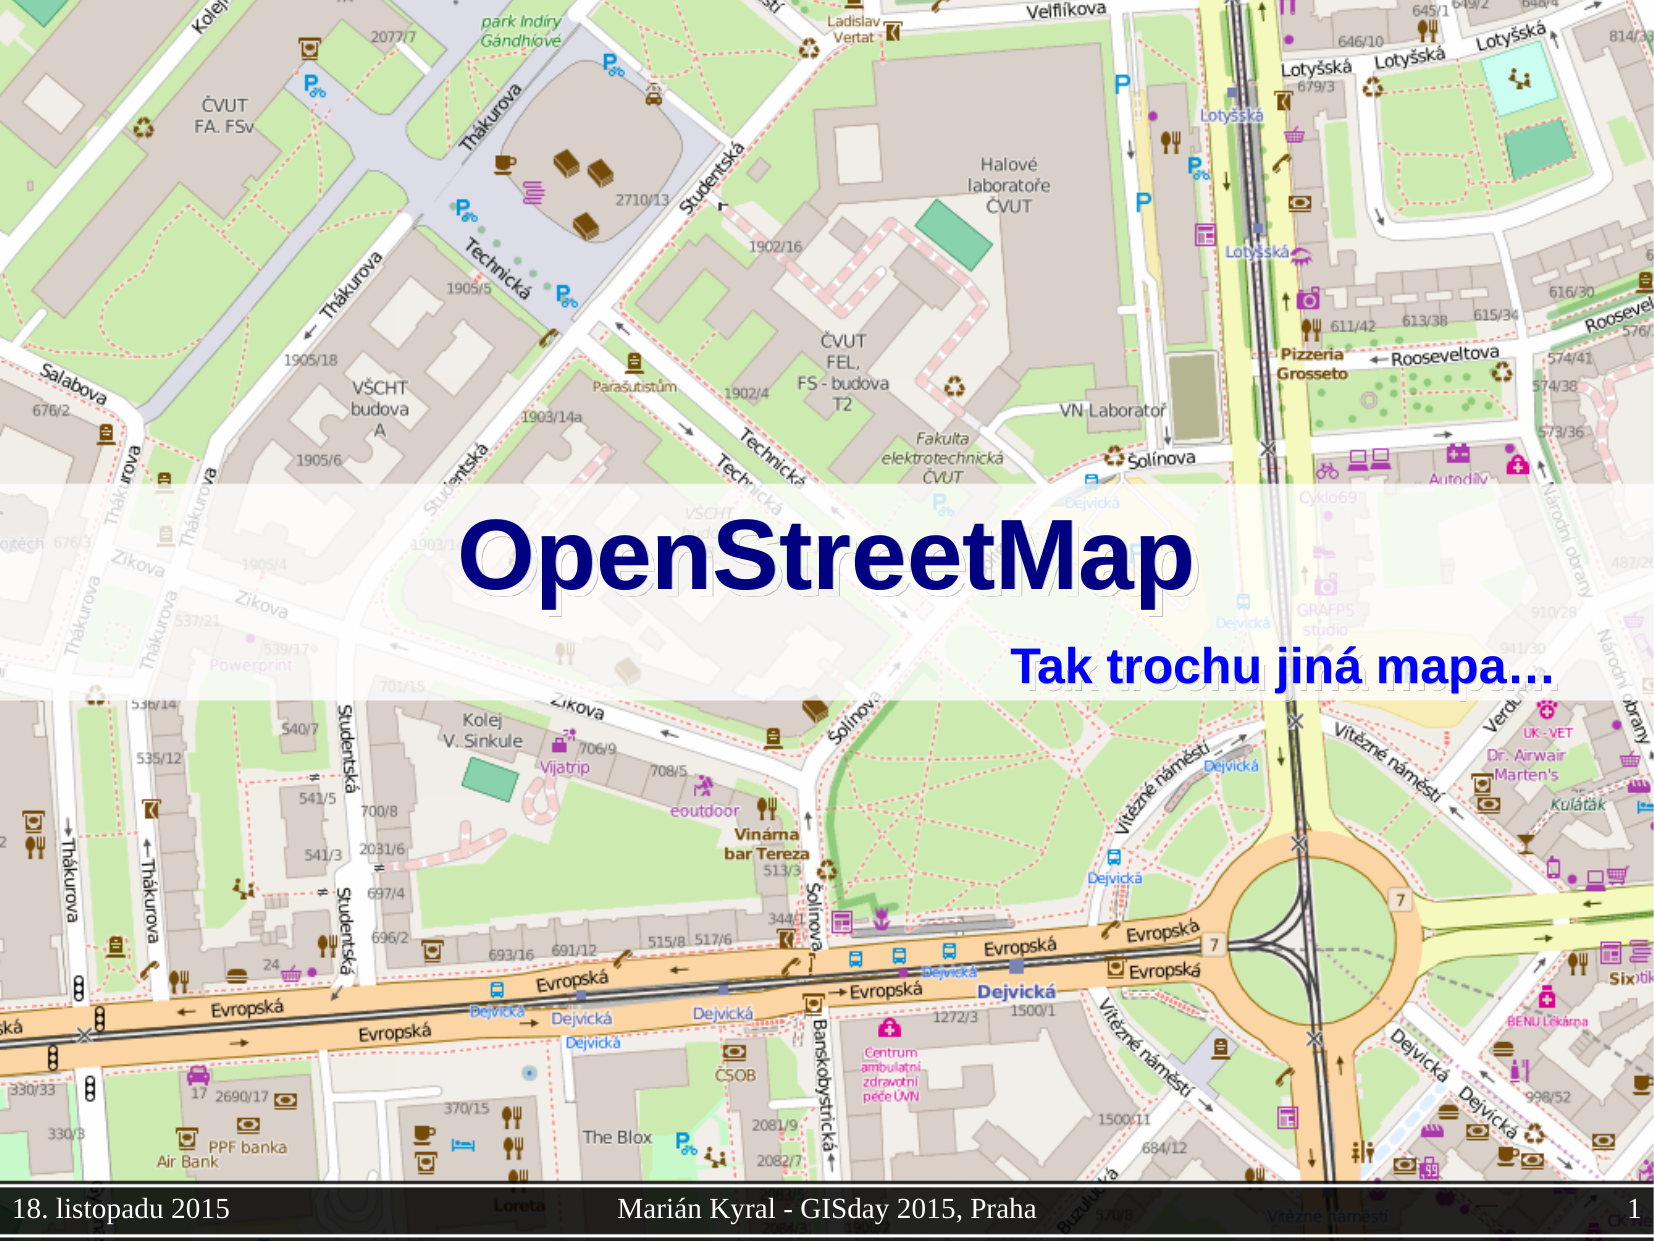

# OpenStreetMap
Tak trochu jiná mapa…
18. listopadu 2015
Marián Kyral - GISday 2015, Praha
1